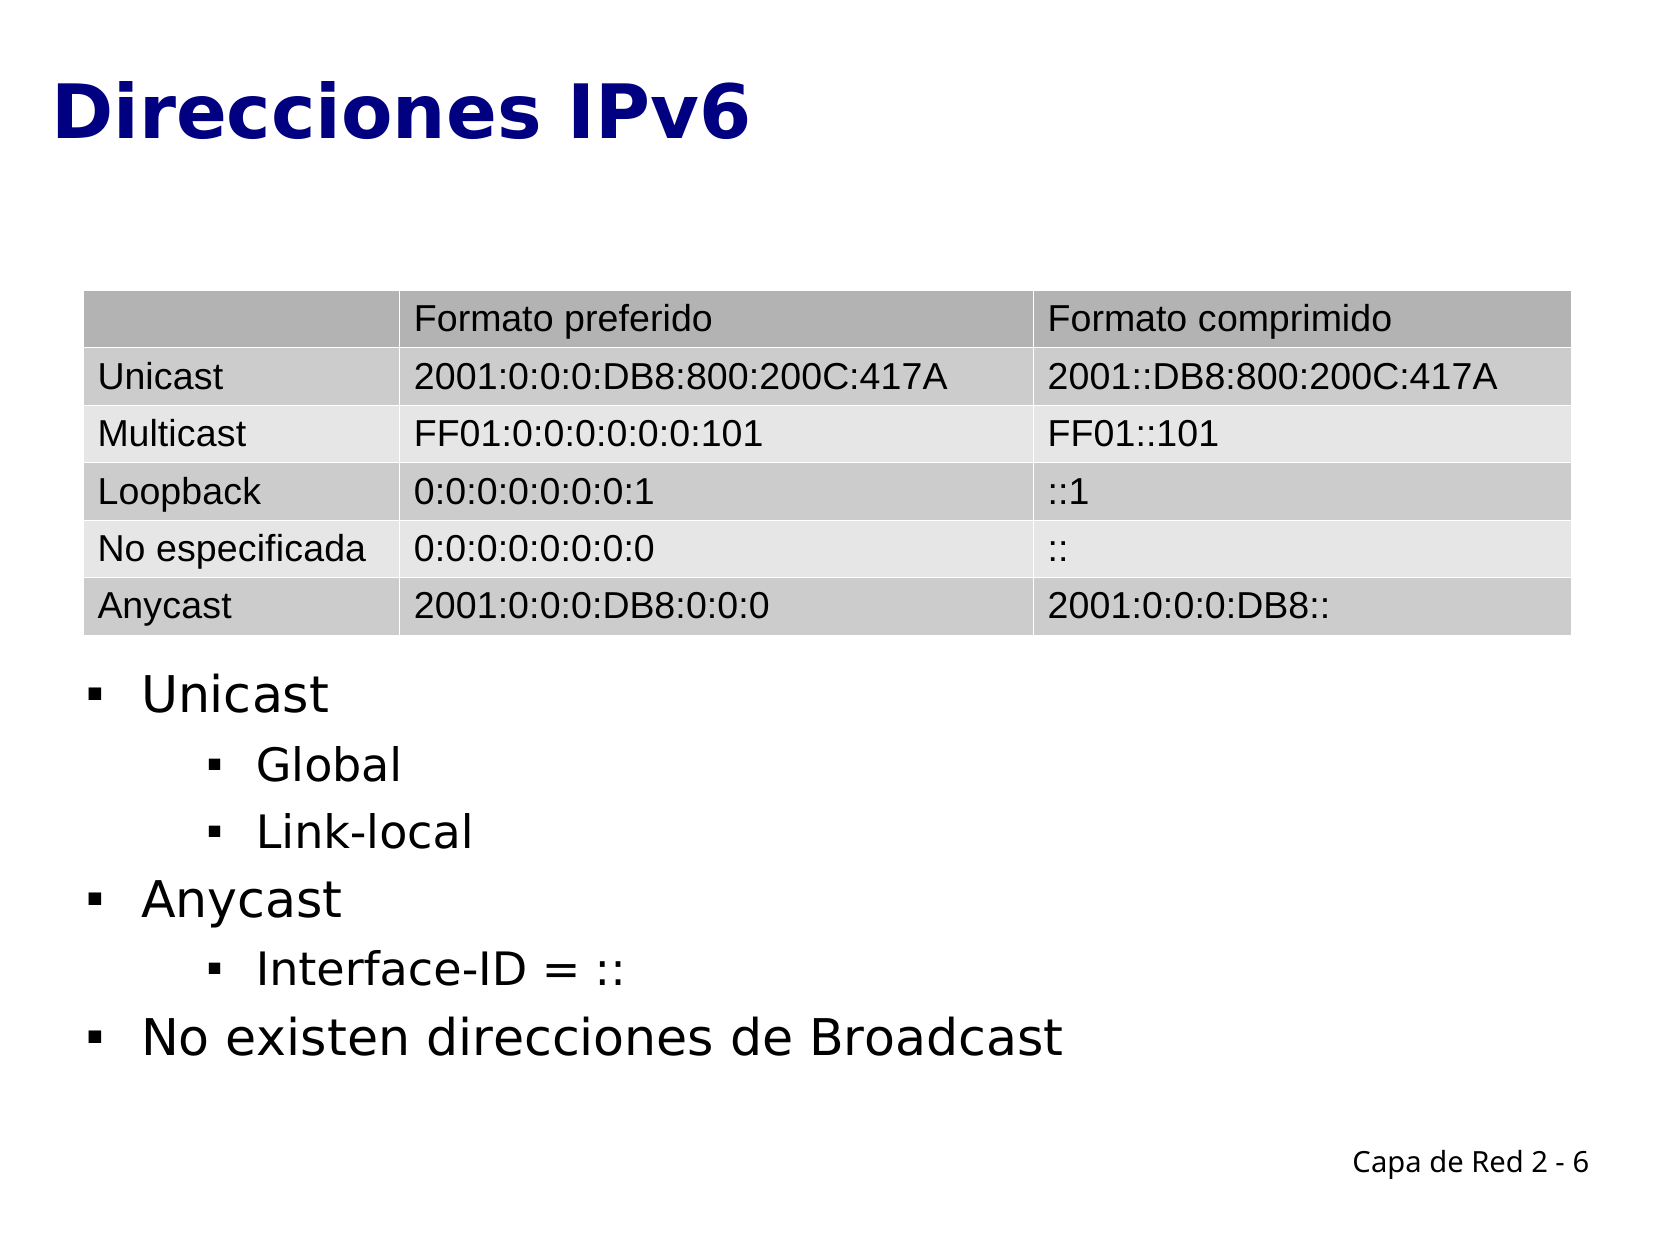

# Direcciones IPv6
| | Formato preferido | Formato comprimido |
| --- | --- | --- |
| Unicast | 2001:0:0:0:DB8:800:200C:417A | 2001::DB8:800:200C:417A |
| Multicast | FF01:0:0:0:0:0:0:101 | FF01::101 |
| Loopback | 0:0:0:0:0:0:0:1 | ::1 |
| No especificada | 0:0:0:0:0:0:0:0 | :: |
| Anycast | 2001:0:0:0:DB8:0:0:0 | 2001:0:0:0:DB8:: |
Unicast
Global
Link-local
Anycast
Interface-ID = ::
No existen direcciones de Broadcast